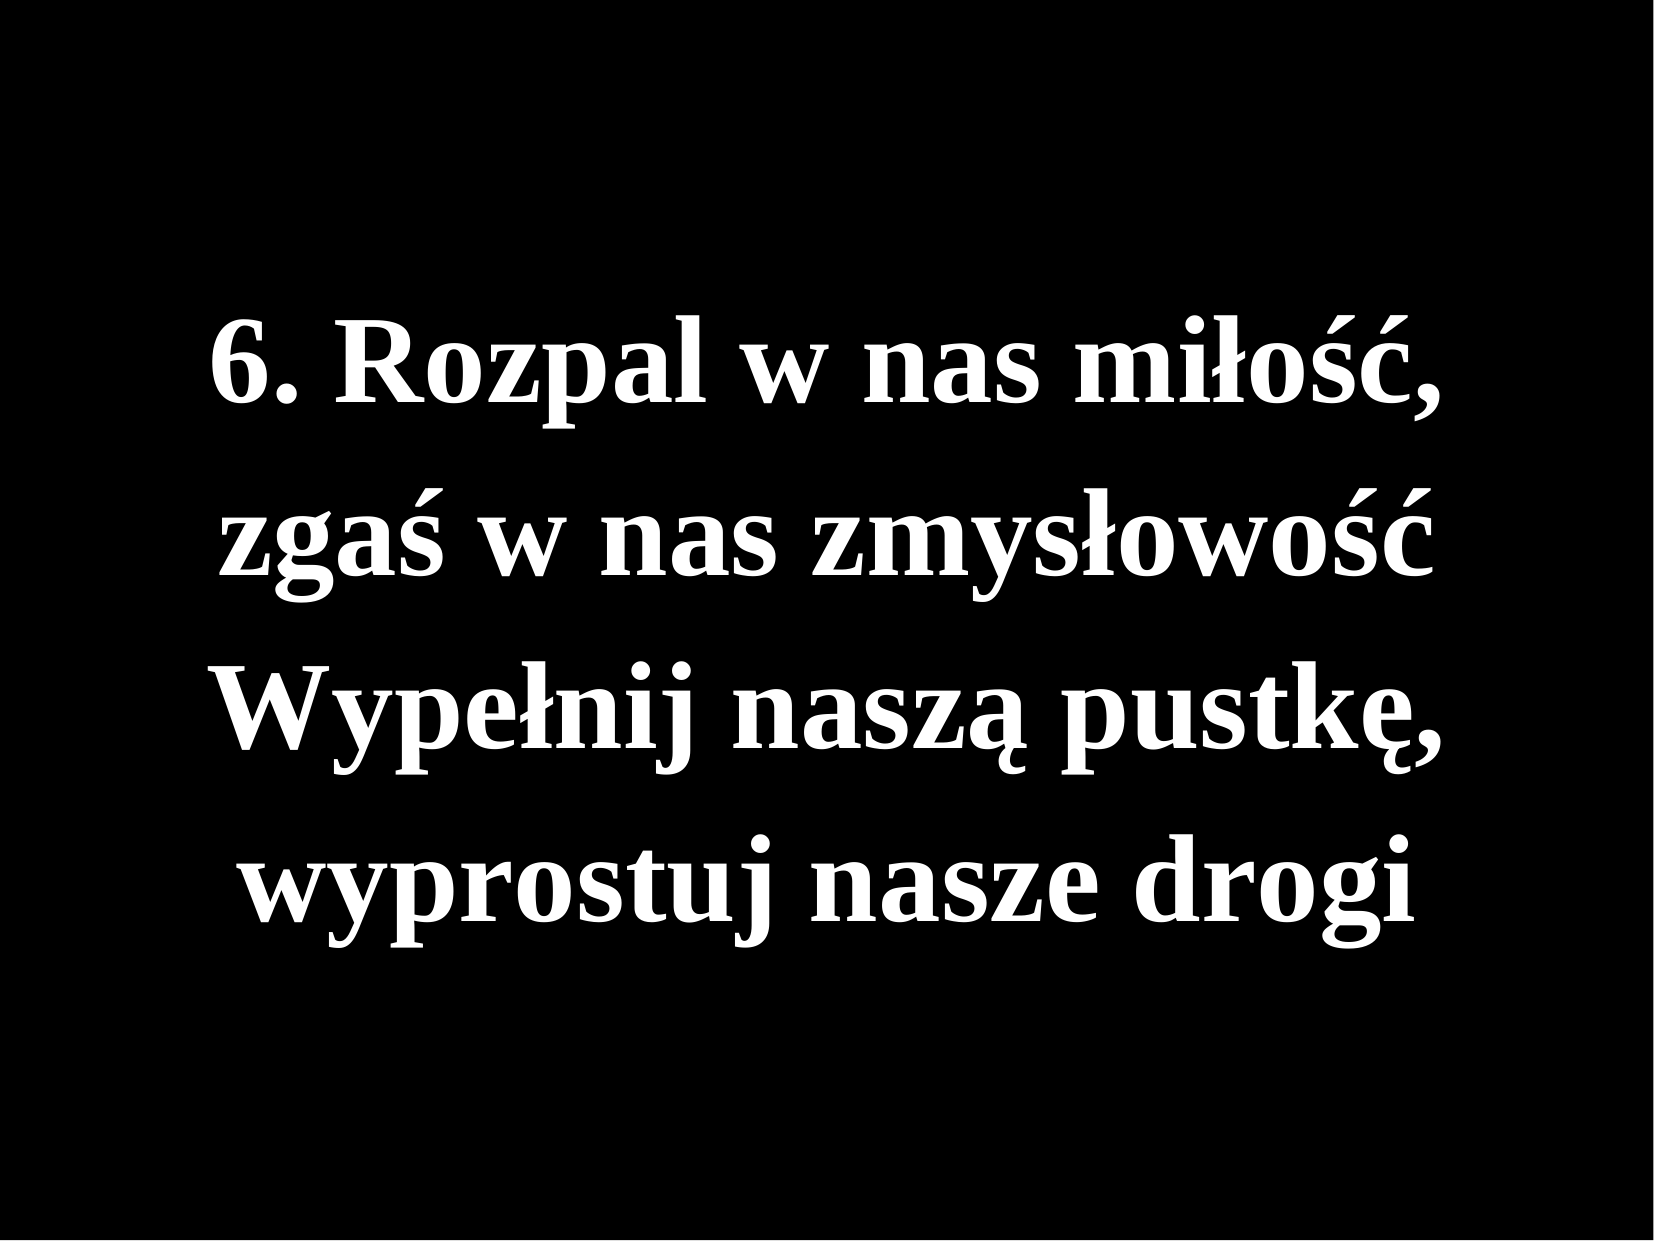

# 6. Rozpal w nas miłość, ppp zgaś w nas zmysłowość ppp Wypełnij naszą pustkę, ppp wyprostuj nasze drogi